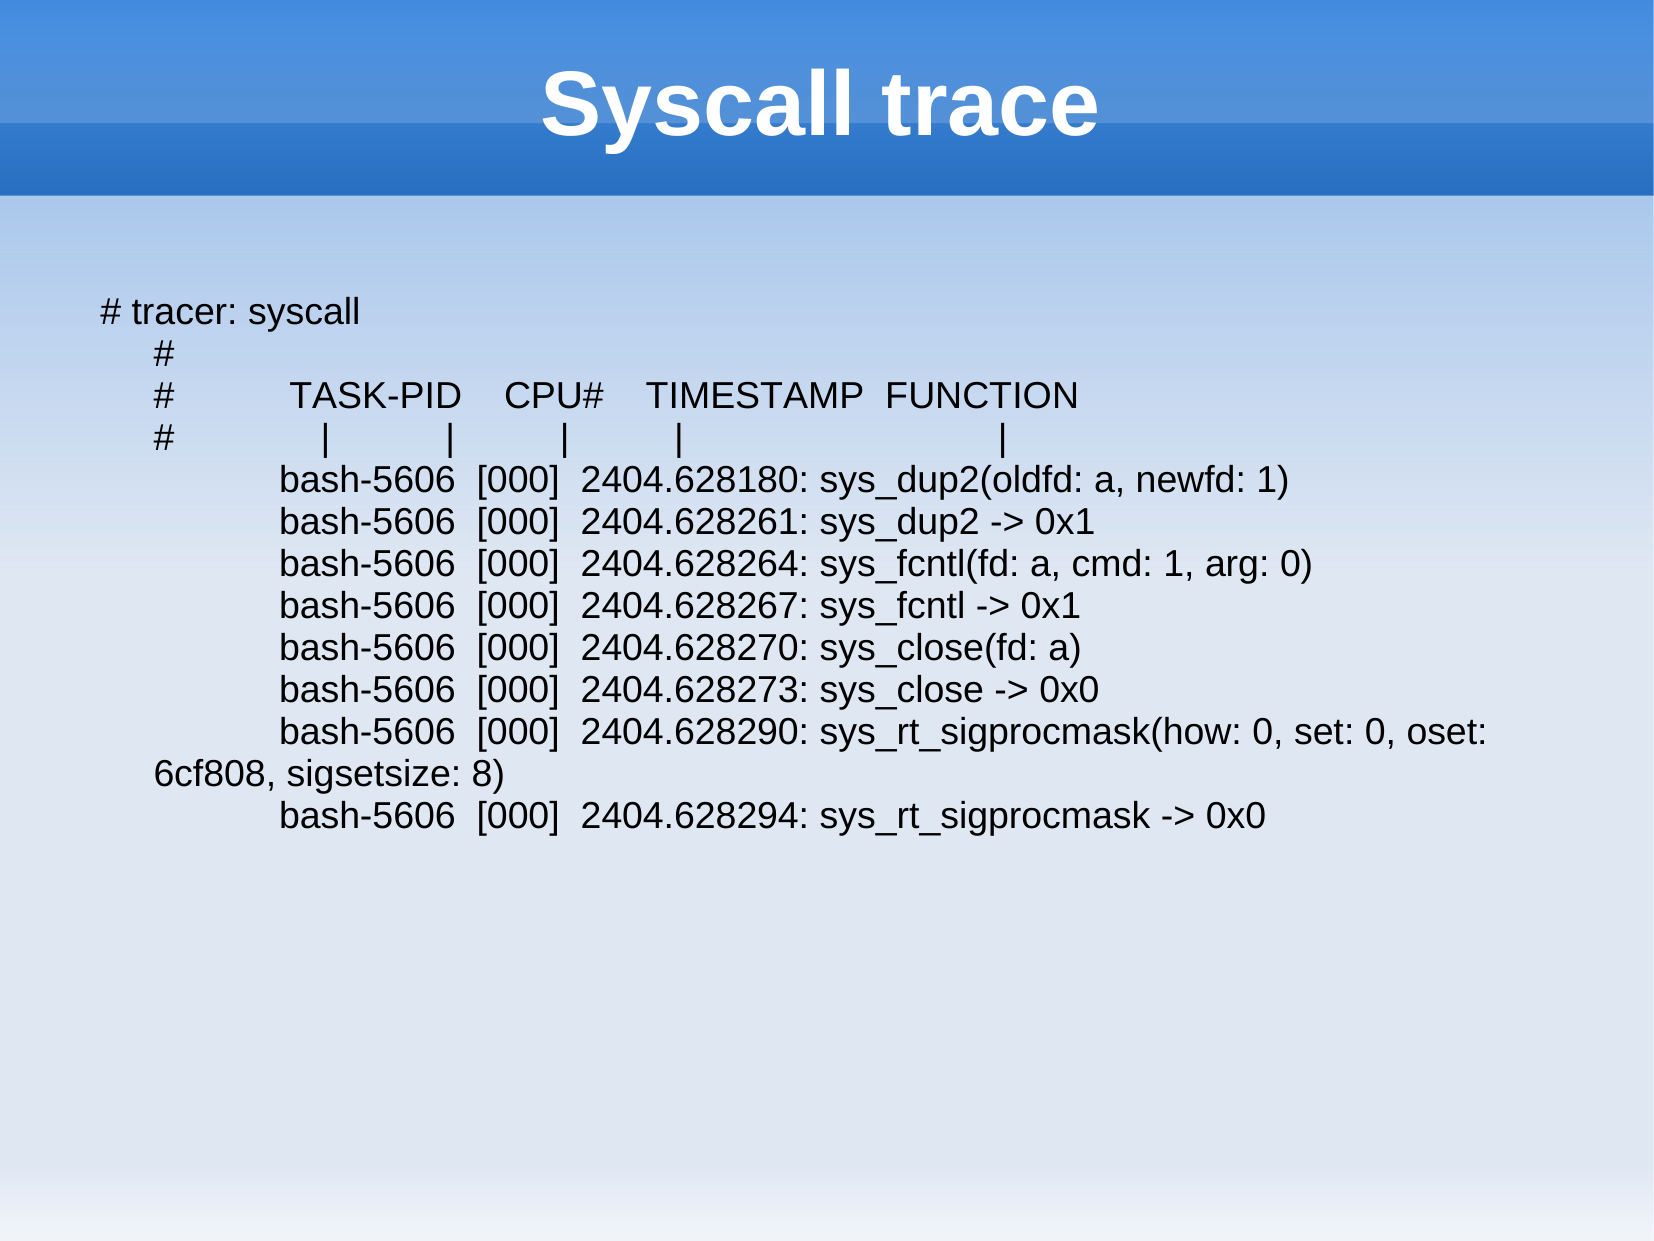

# Syscall trace
# tracer: syscall # # TASK-PID CPU# TIMESTAMP FUNCTION # | | | | | bash-5606 [000] 2404.628180: sys_dup2(oldfd: a, newfd: 1) bash-5606 [000] 2404.628261: sys_dup2 -> 0x1 bash-5606 [000] 2404.628264: sys_fcntl(fd: a, cmd: 1, arg: 0) bash-5606 [000] 2404.628267: sys_fcntl -> 0x1 bash-5606 [000] 2404.628270: sys_close(fd: a) bash-5606 [000] 2404.628273: sys_close -> 0x0 bash-5606 [000] 2404.628290: sys_rt_sigprocmask(how: 0, set: 0, oset: 6cf808, sigsetsize: 8) bash-5606 [000] 2404.628294: sys_rt_sigprocmask -> 0x0